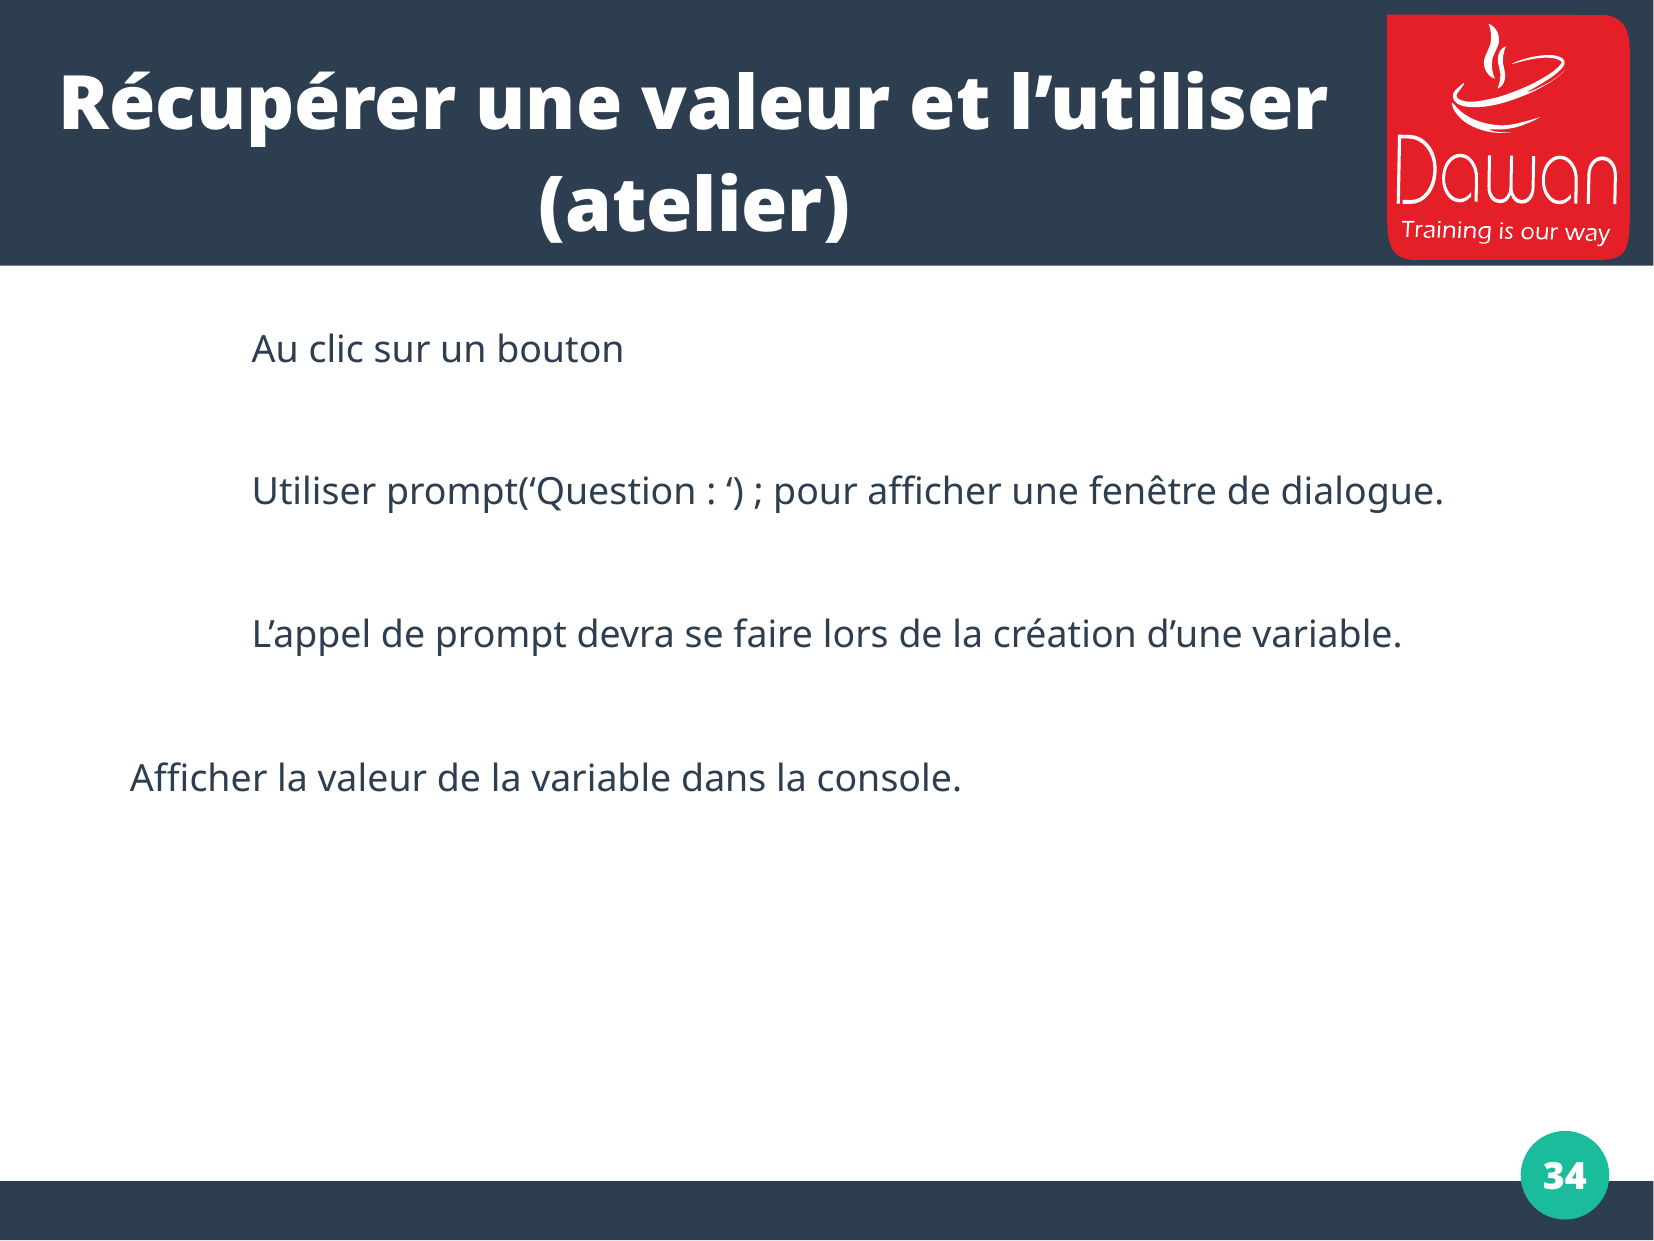

# Récupérer une valeur et l’utiliser (atelier)
Au clic sur un bouton
Utiliser prompt(‘Question : ‘) ; pour afficher une fenêtre de dialogue.
L’appel de prompt devra se faire lors de la création d’une variable.
Afficher la valeur de la variable dans la console.
34